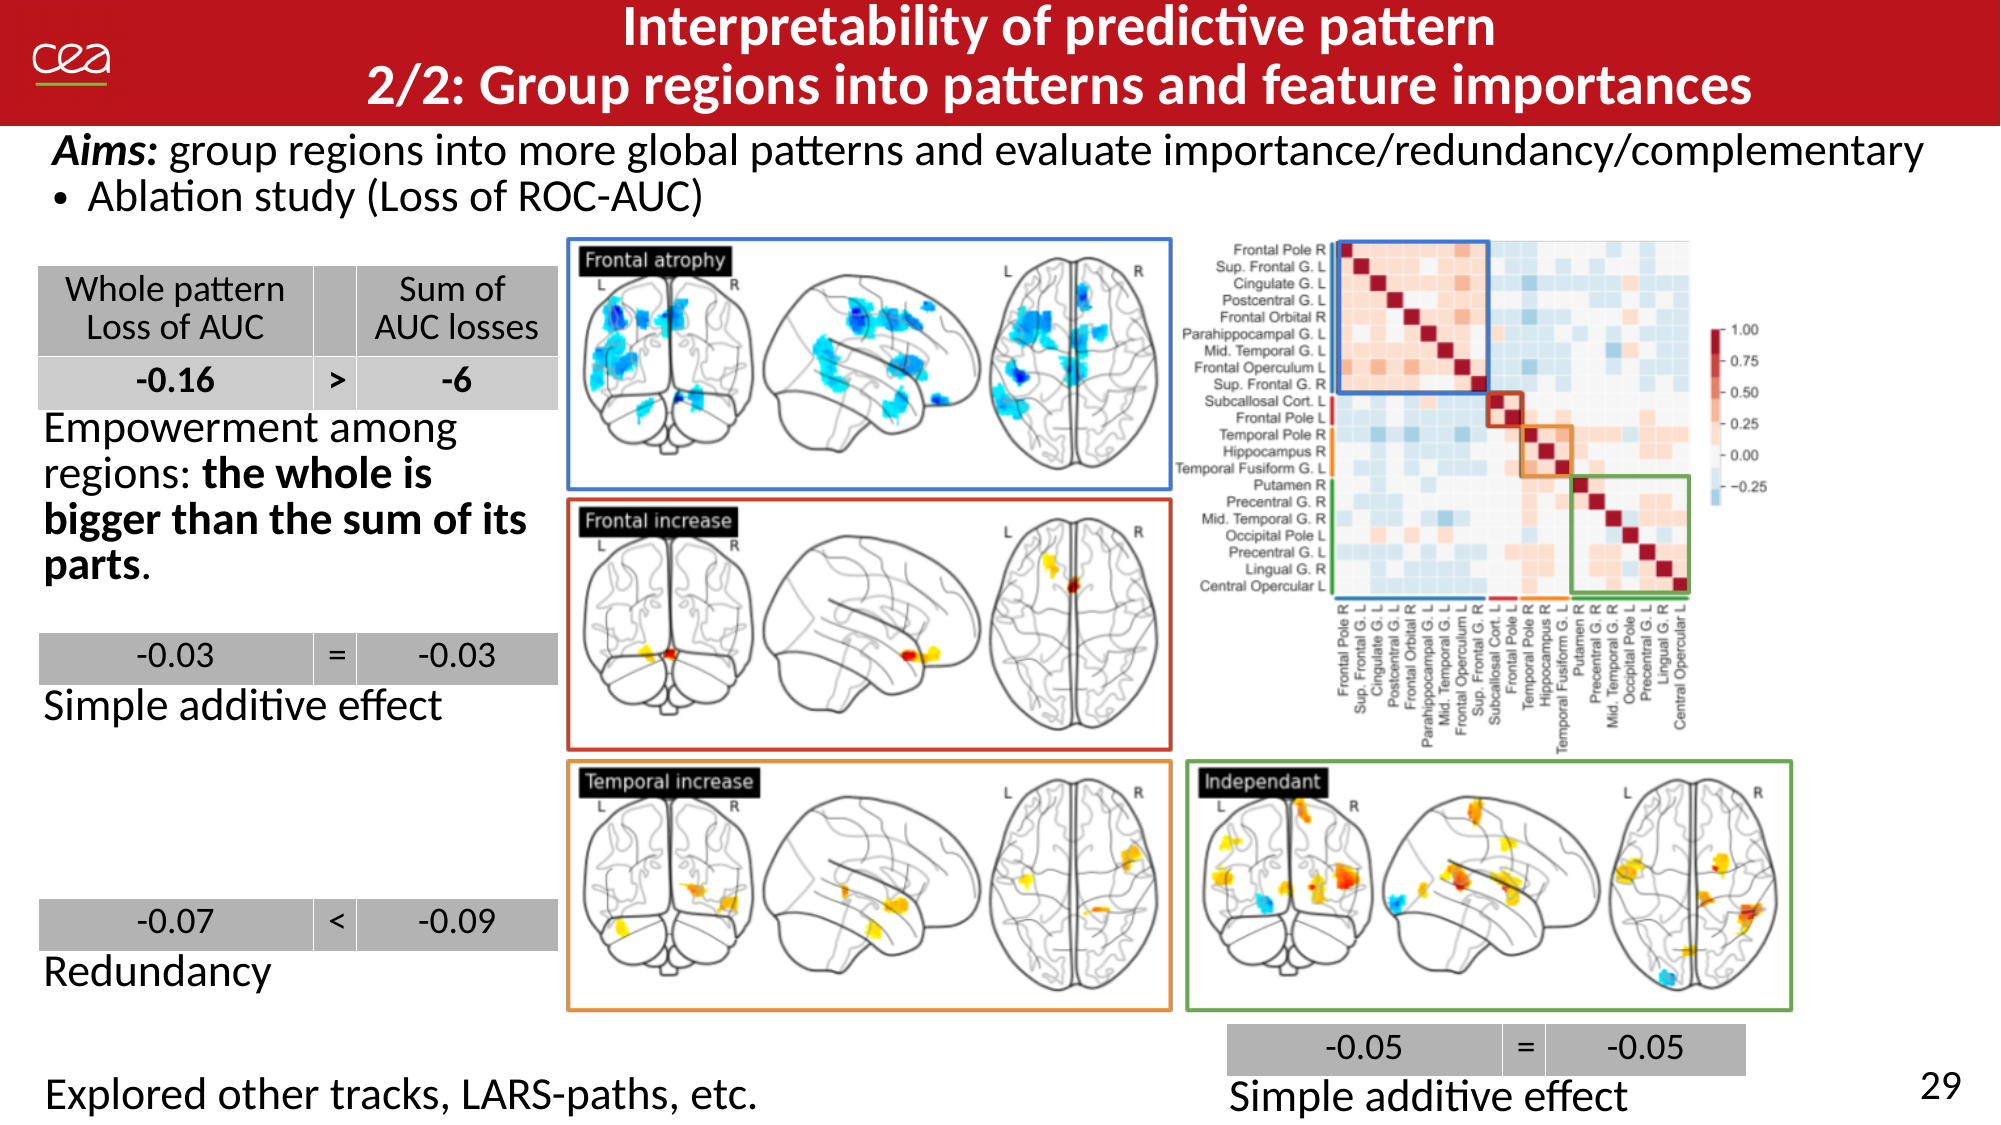

# Interpretability of predictive pattern 2/2: Group regions into patterns and feature importances
Aims: group regions into more global patterns and evaluate importance/redundancy/complementary
Ablation study (Loss of ROC-AUC)
| Whole pattern Loss of AUC | | Sum of AUC losses |
| --- | --- | --- |
| -0.16 | > | -6 |
Empowerment among regions: the whole is bigger than the sum of its parts.
| -0.03 | = | -0.03 |
| --- | --- | --- |
Simple additive effect
| -0.07 | < | -0.09 |
| --- | --- | --- |
Redundancy
| -0.05 | = | -0.05 |
| --- | --- | --- |
Explored other tracks, LARS-paths, etc.
Simple additive effect